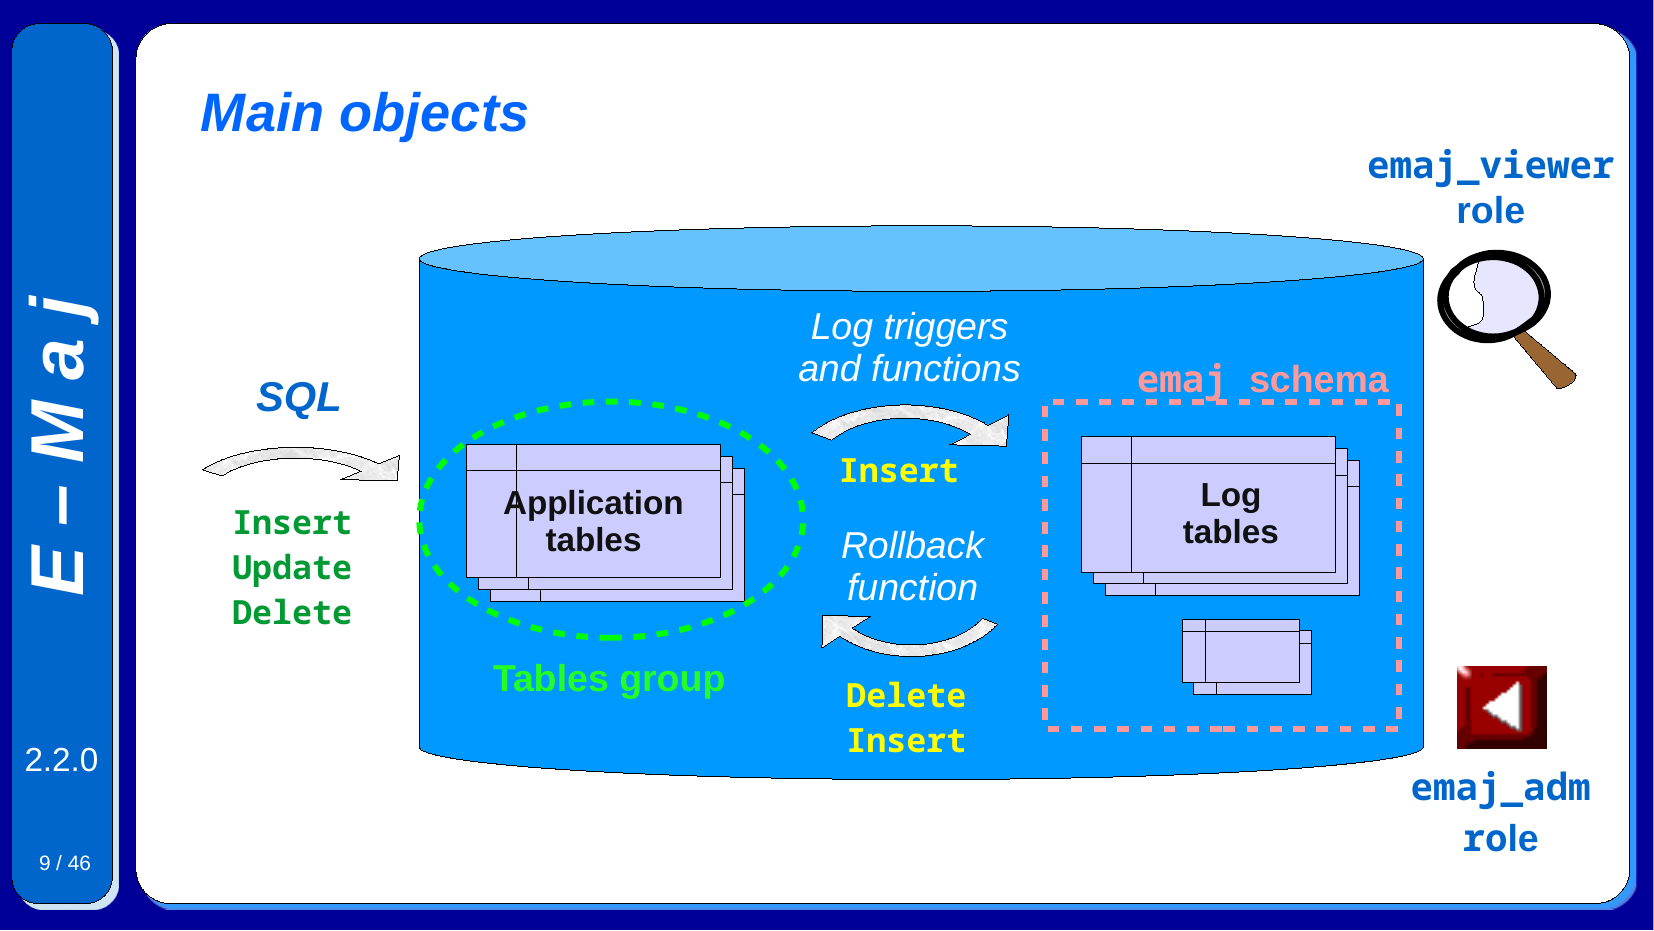

# Main objects
emaj_viewer
role
Log triggers and functions
emaj schema
SQL
Insert
Log tables
Application
tables
Insert Update Delete
Rollback function
Tables group
Delete
Insert
emaj_adm
role